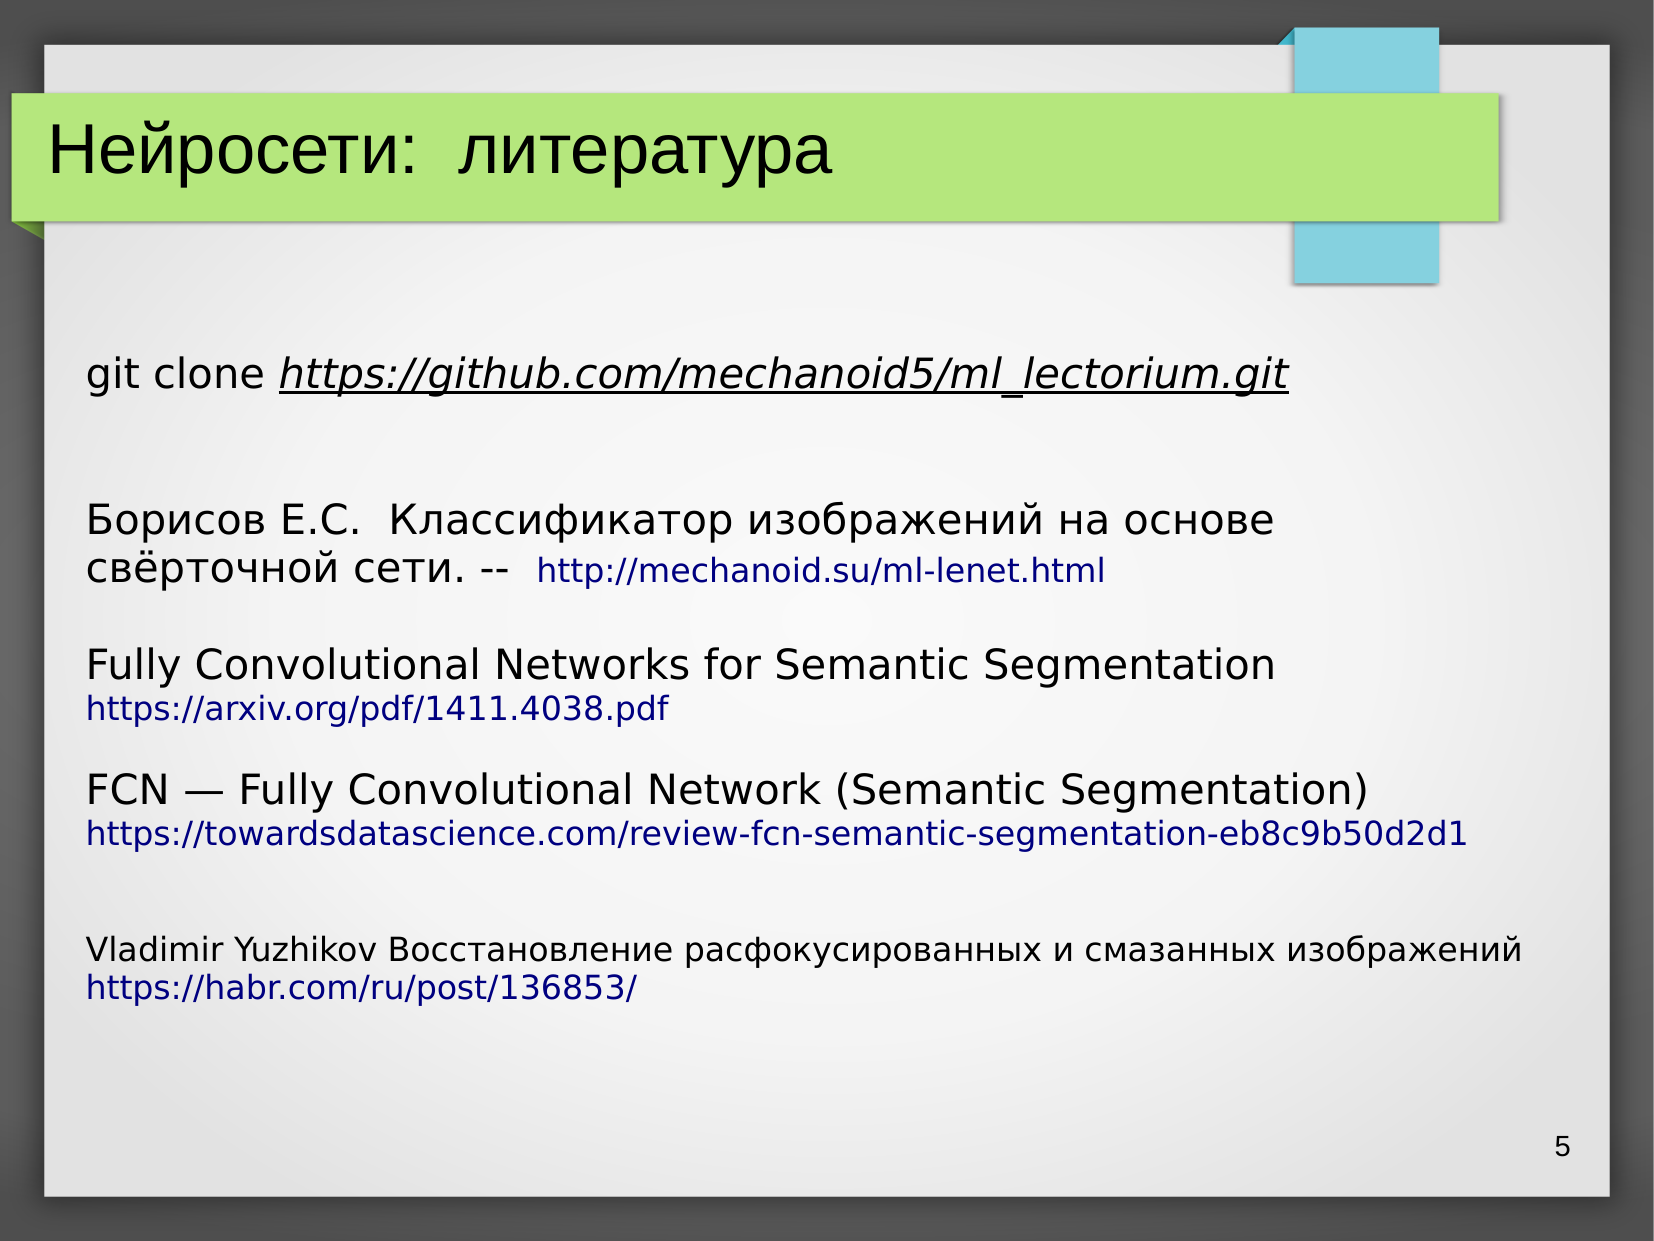

# Нейросети: литература
git clone https://github.com/mechanoid5/ml_lectorium.git
Борисов Е.С. Классификатор изображений на основе свёрточной сети. -- http://mechanoid.su/ml-lenet.html
Fully Convolutional Networks for Semantic Segmentation
https://arxiv.org/pdf/1411.4038.pdf
FCN — Fully Convolutional Network (Semantic Segmentation)
https://towardsdatascience.com/review-fcn-semantic-segmentation-eb8c9b50d2d1
Vladimir Yuzhikov Восстановление расфокусированных и смазанных изображений
https://habr.com/ru/post/136853/
5